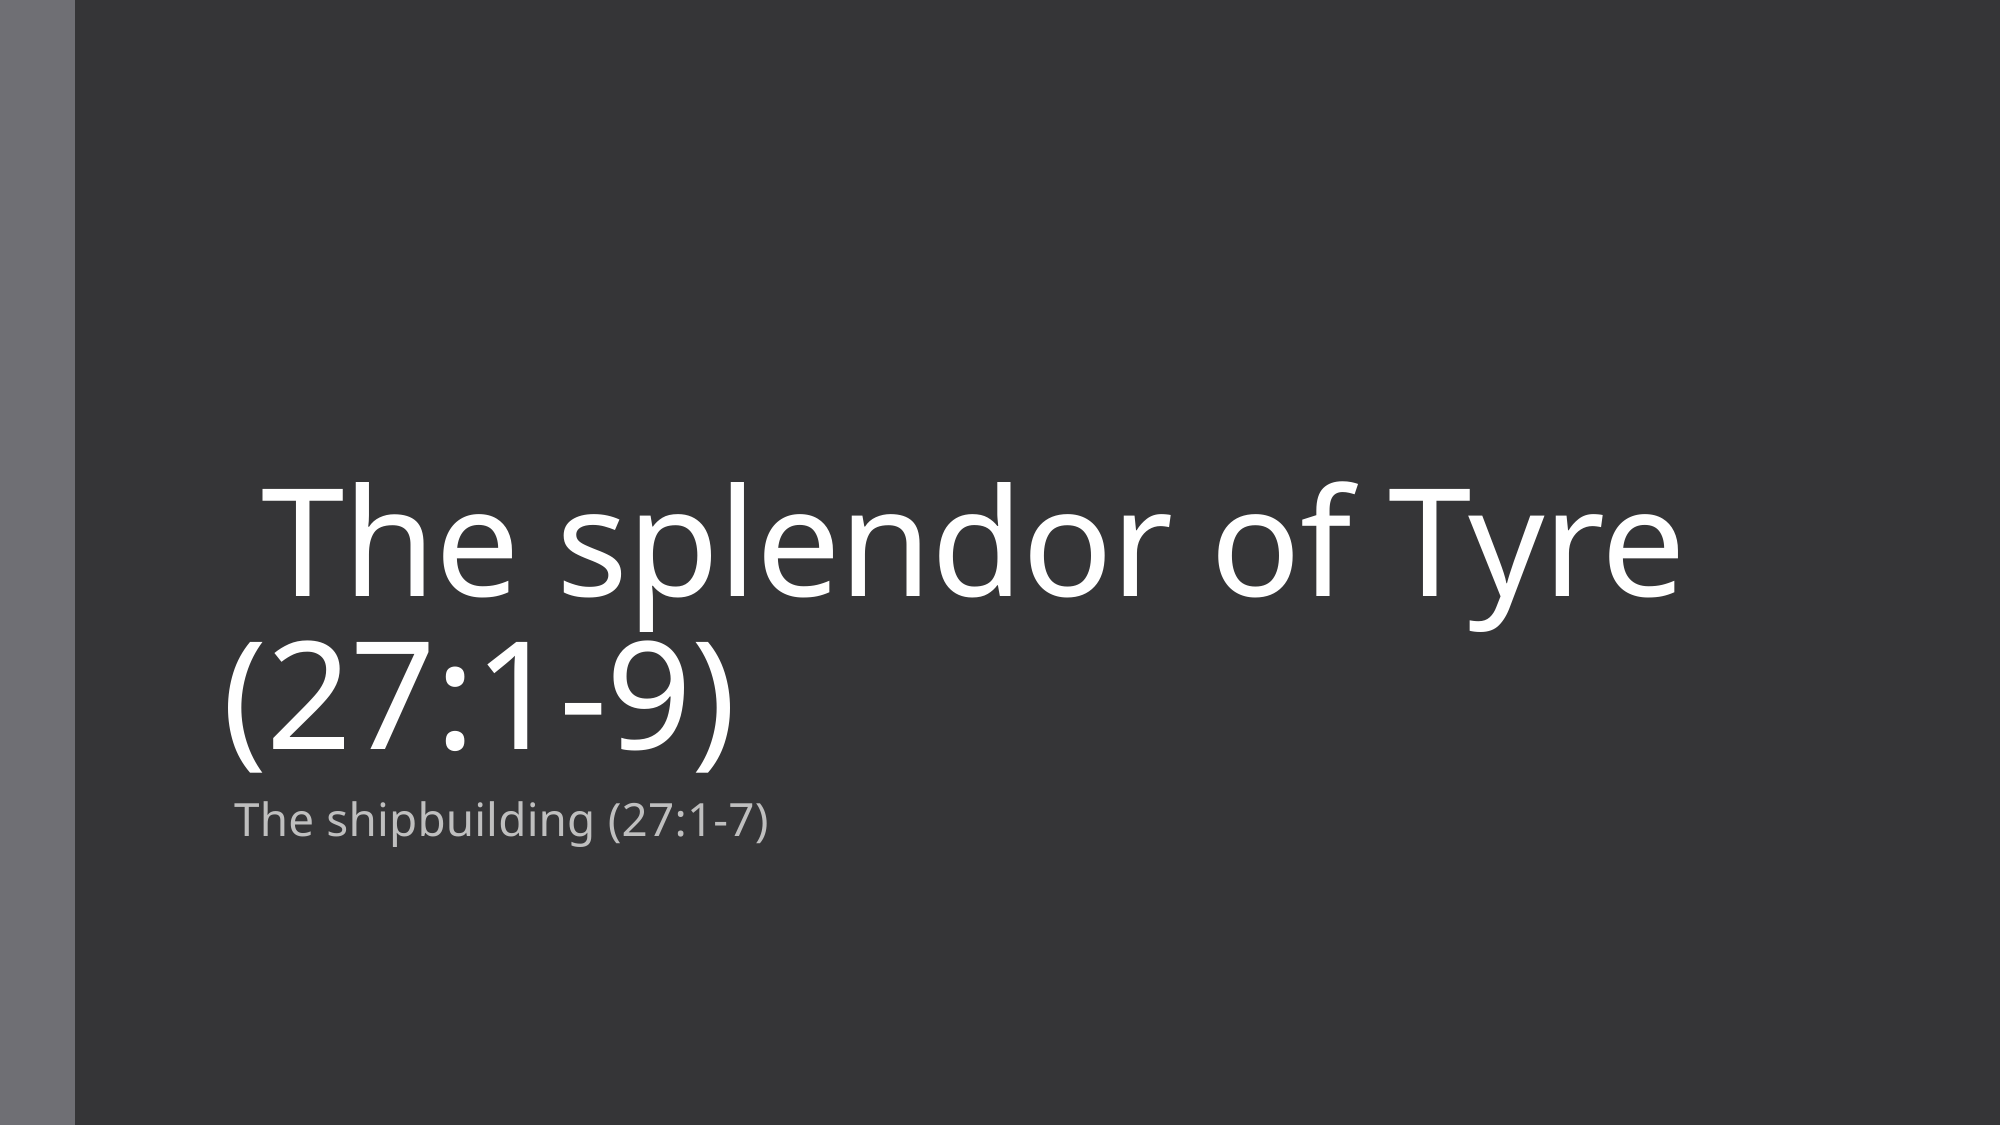

# The splendor of Tyre (27:1-9)
 The shipbuilding (27:1-7)